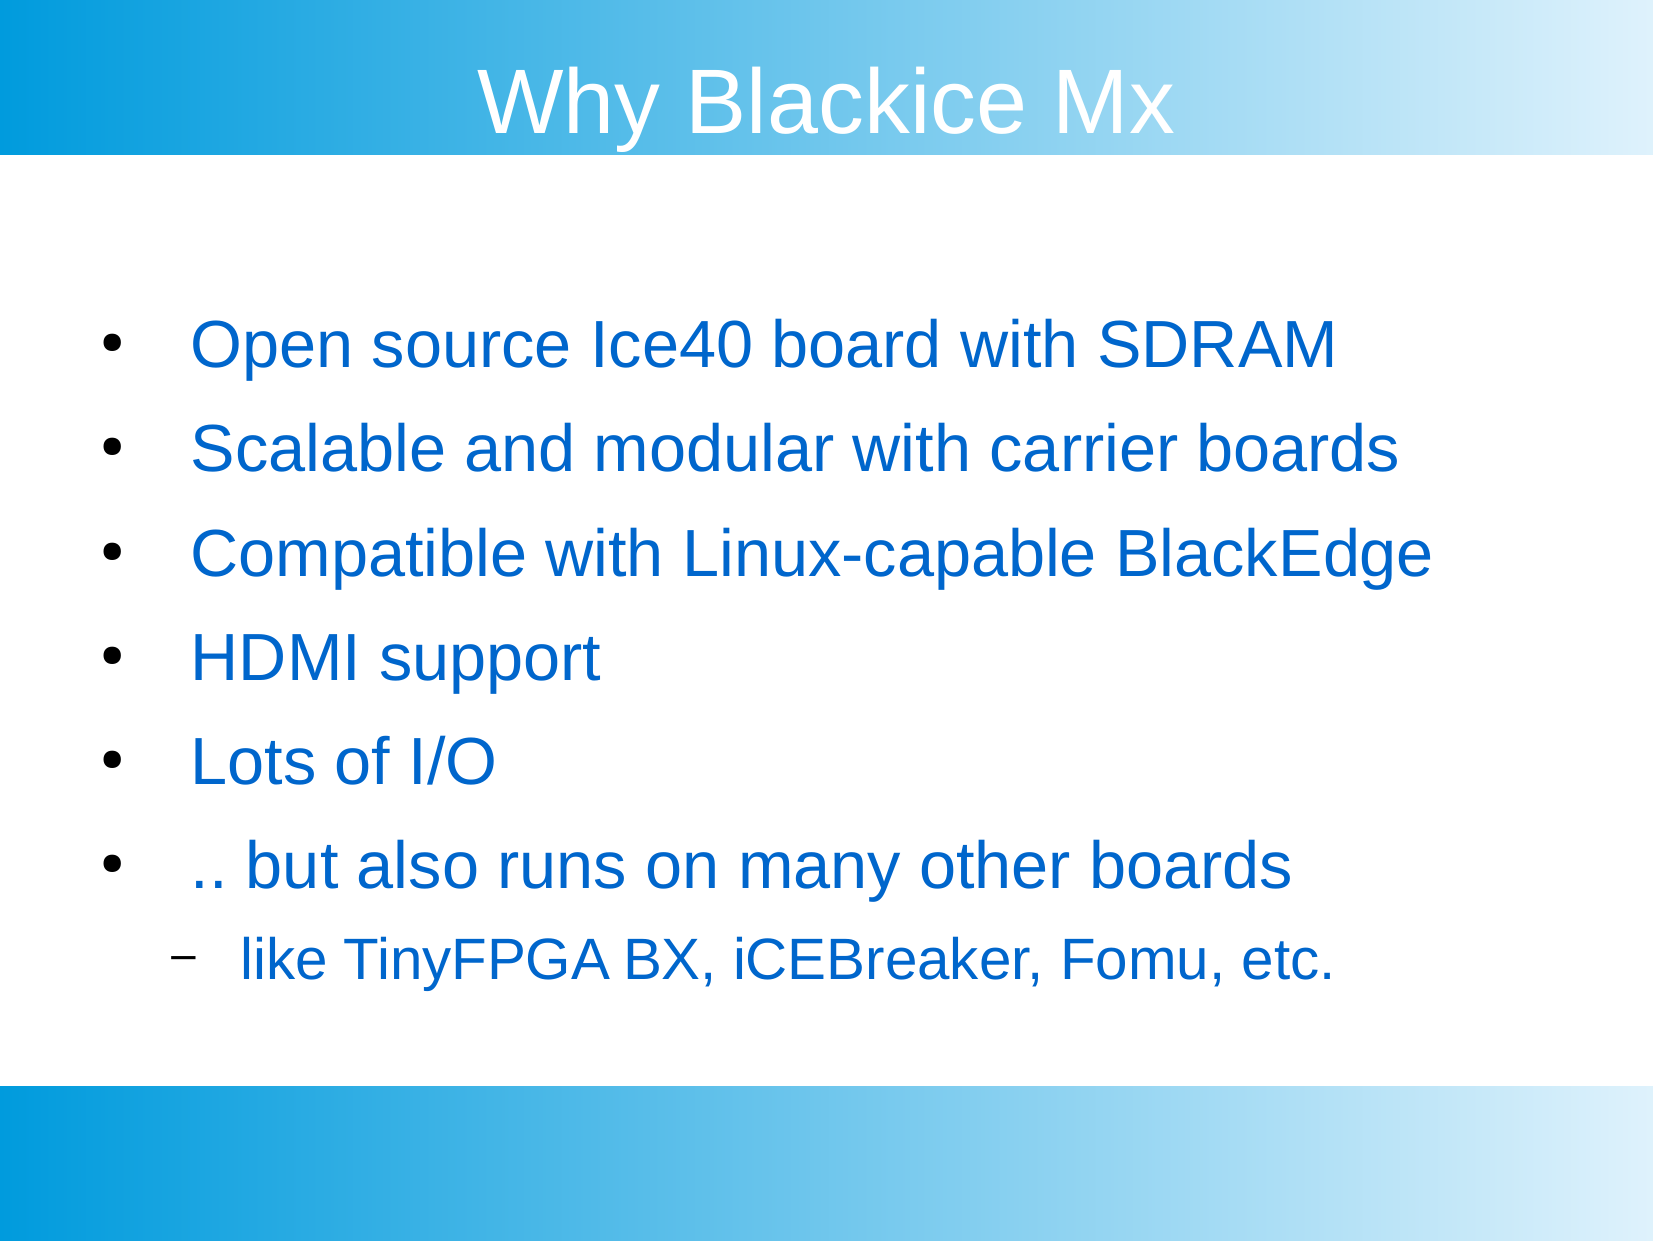

# Why Blackice Mx
 Open source Ice40 board with SDRAM
 Scalable and modular with carrier boards
 Compatible with Linux-capable BlackEdge
 HDMI support
 Lots of I/O
 .. but also runs on many other boards
 like TinyFPGA BX, iCEBreaker, Fomu, etc.